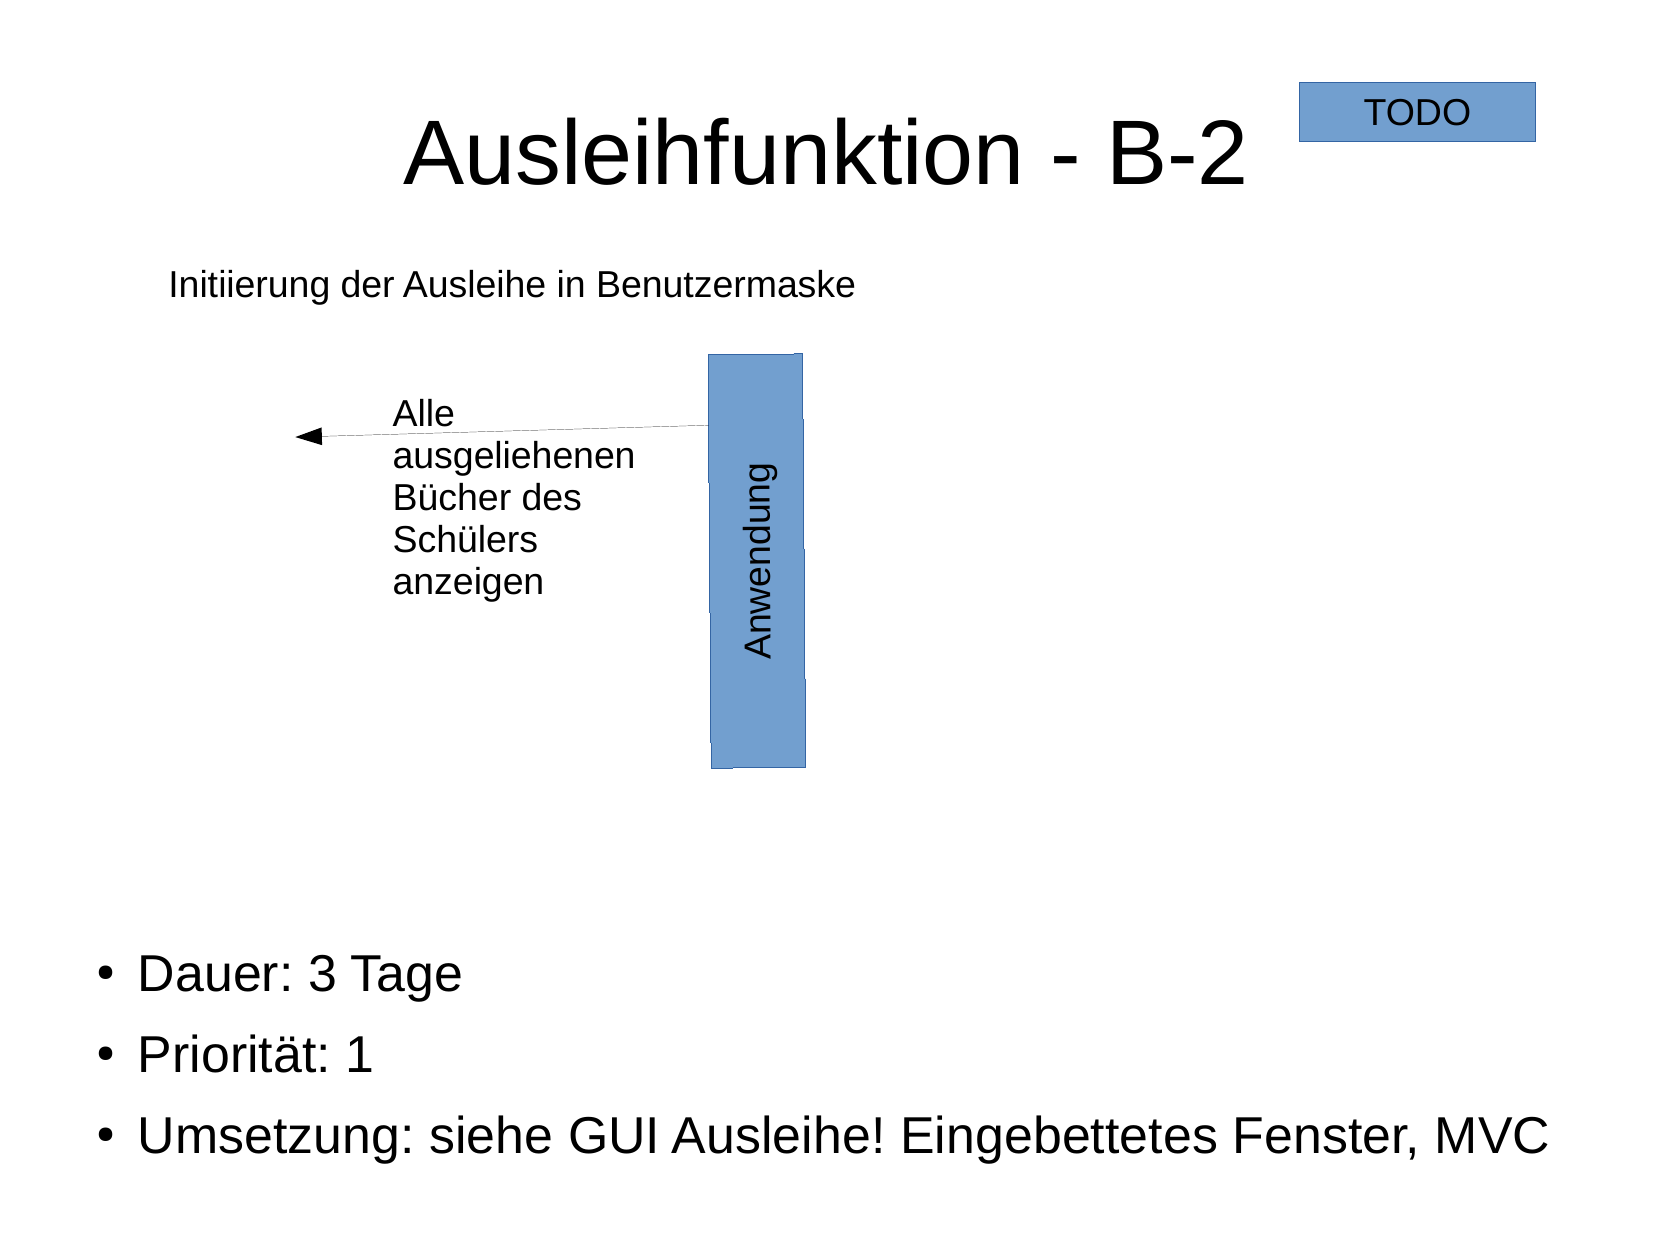

# Ausleihfunktion - B-2
TODO
Initiierung der Ausleihe in Benutzermaske
Alle ausgeliehenen Bücher des Schülers anzeigen
Anwendung
Dauer: 3 Tage
Priorität: 1
Umsetzung: siehe GUI Ausleihe! Eingebettetes Fenster, MVC